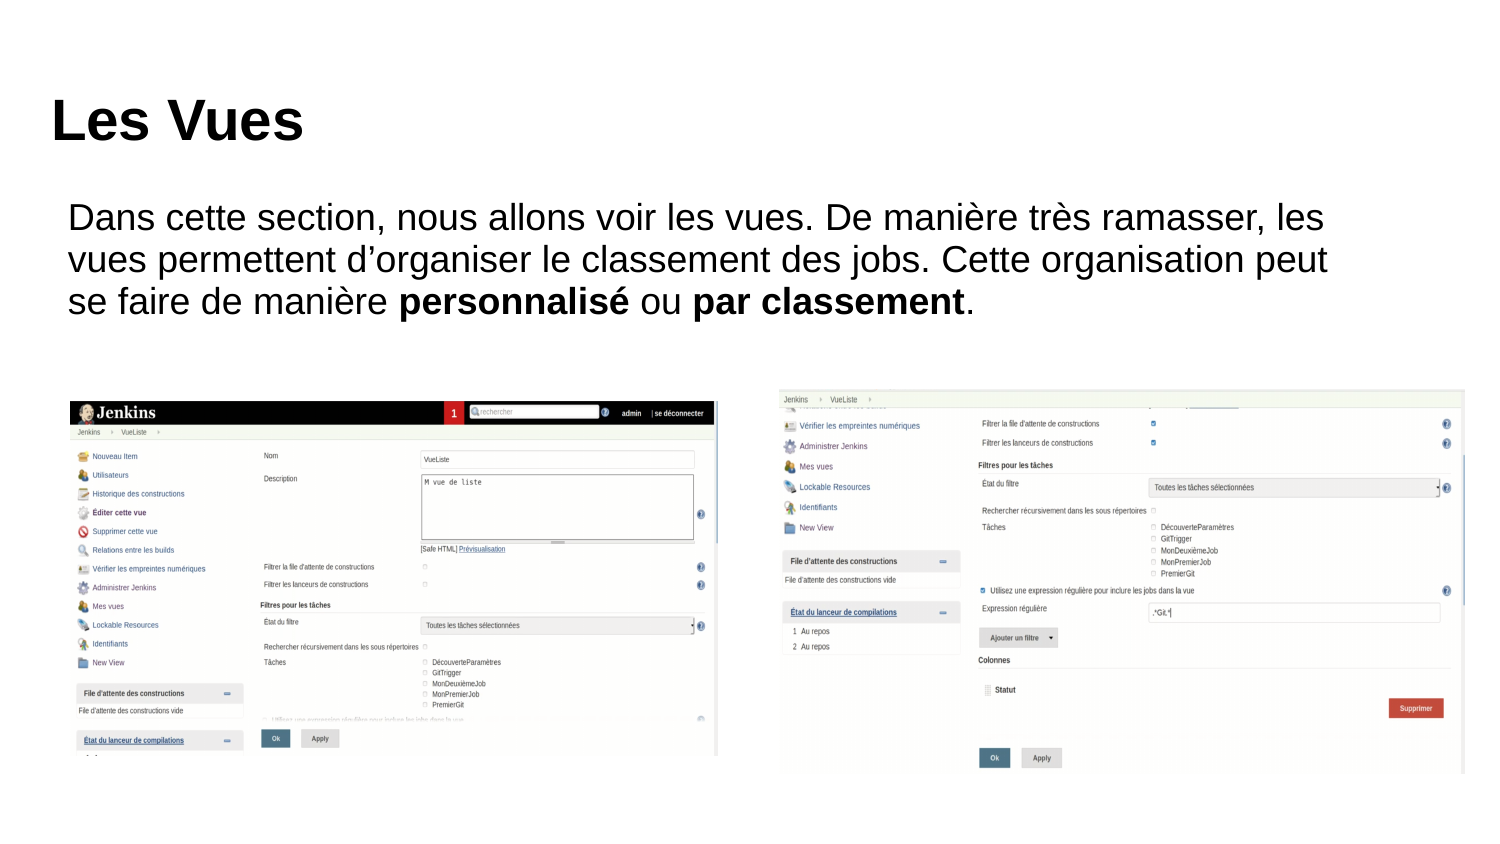

# Les Vues
Dans cette section, nous allons voir les vues. De manière très ramasser, les vues permettent d’organiser le classement des jobs. Cette organisation peut se faire de manière personnalisé ou par classement.